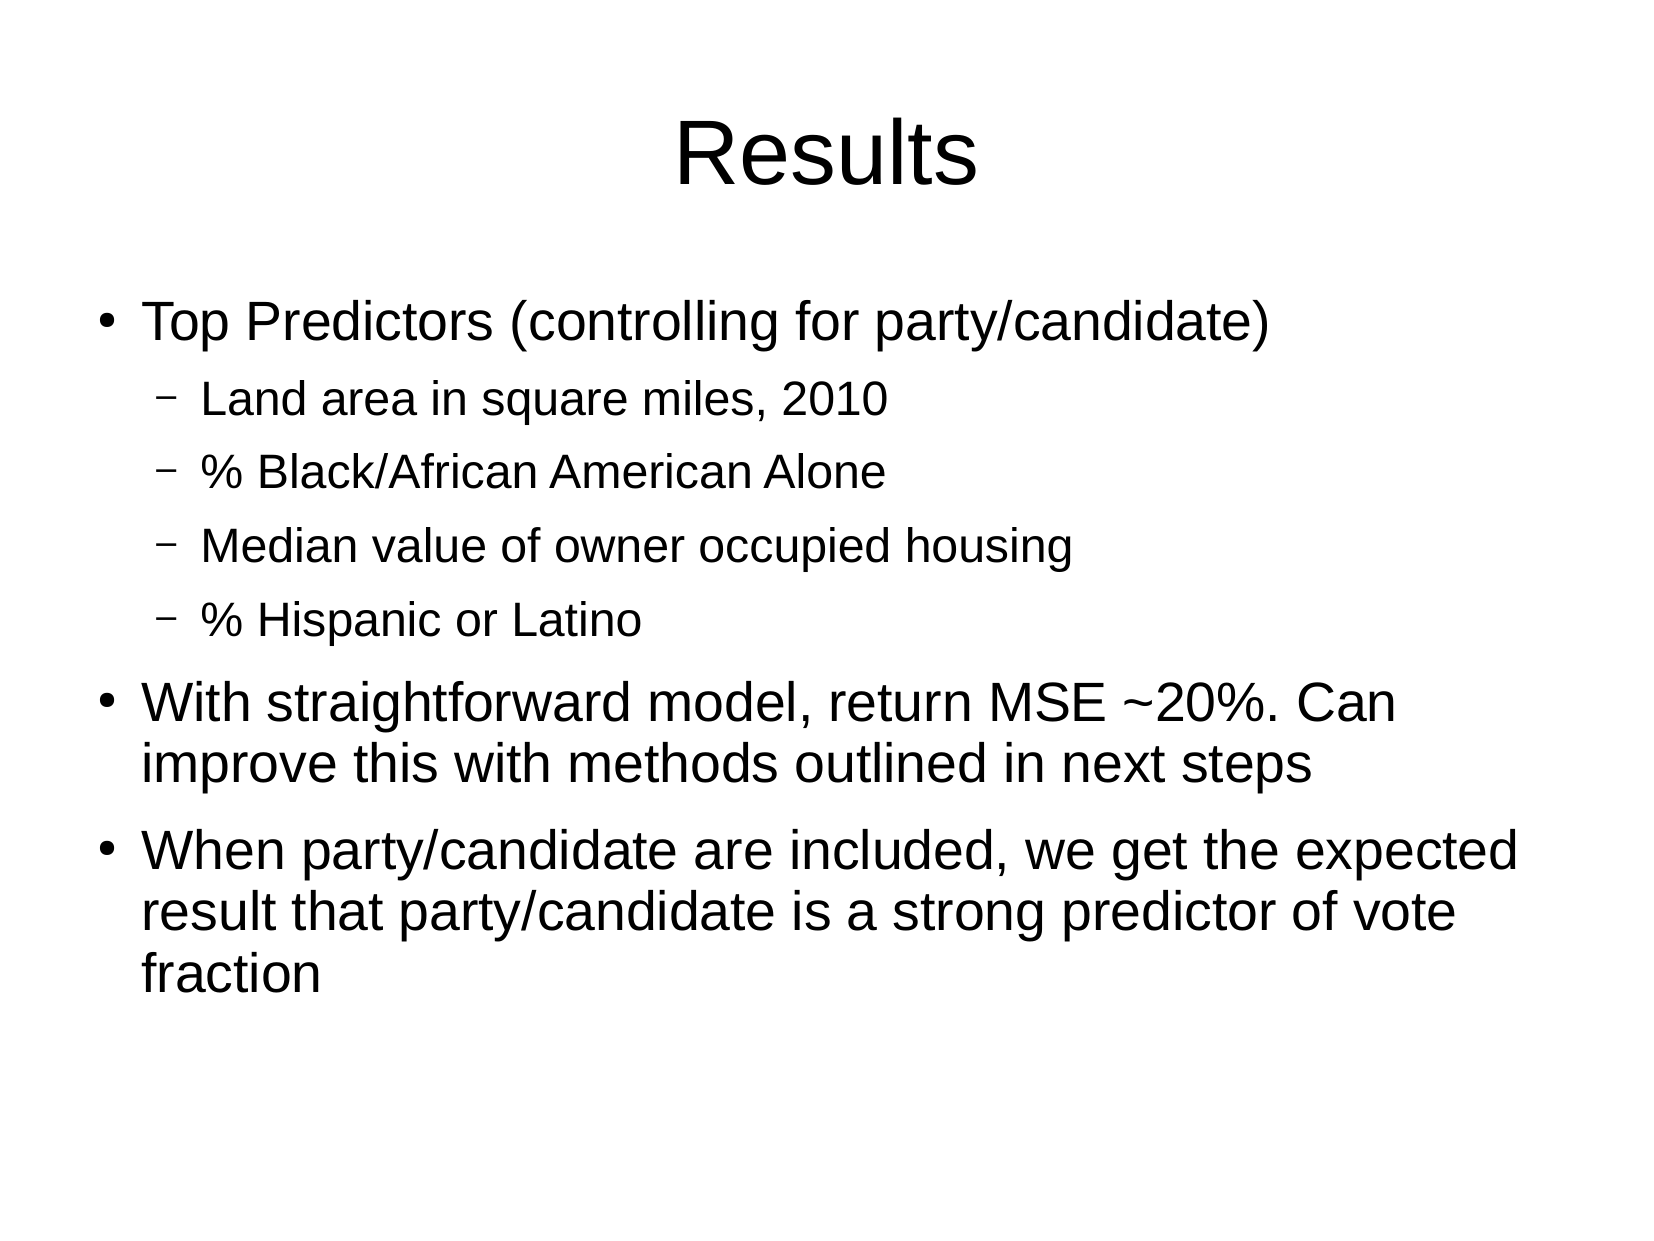

# Results
Top Predictors (controlling for party/candidate)
Land area in square miles, 2010
% Black/African American Alone
Median value of owner occupied housing
% Hispanic or Latino
With straightforward model, return MSE ~20%. Can improve this with methods outlined in next steps
When party/candidate are included, we get the expected result that party/candidate is a strong predictor of vote fraction